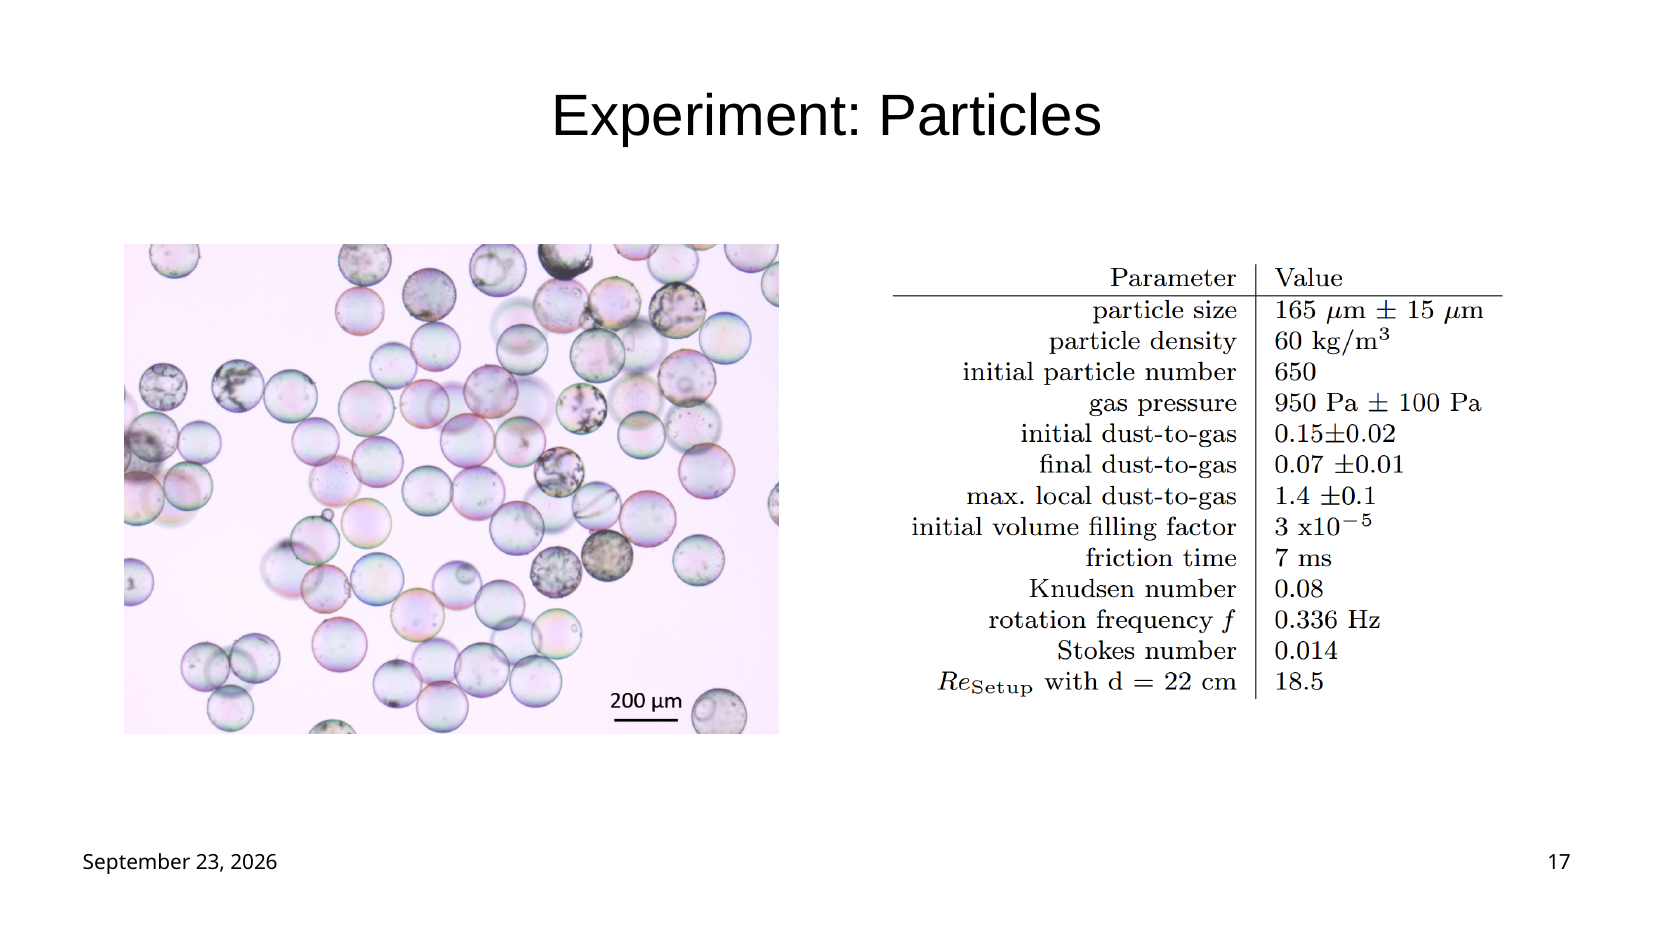

# Experiment: Particles
22 May 2018
17